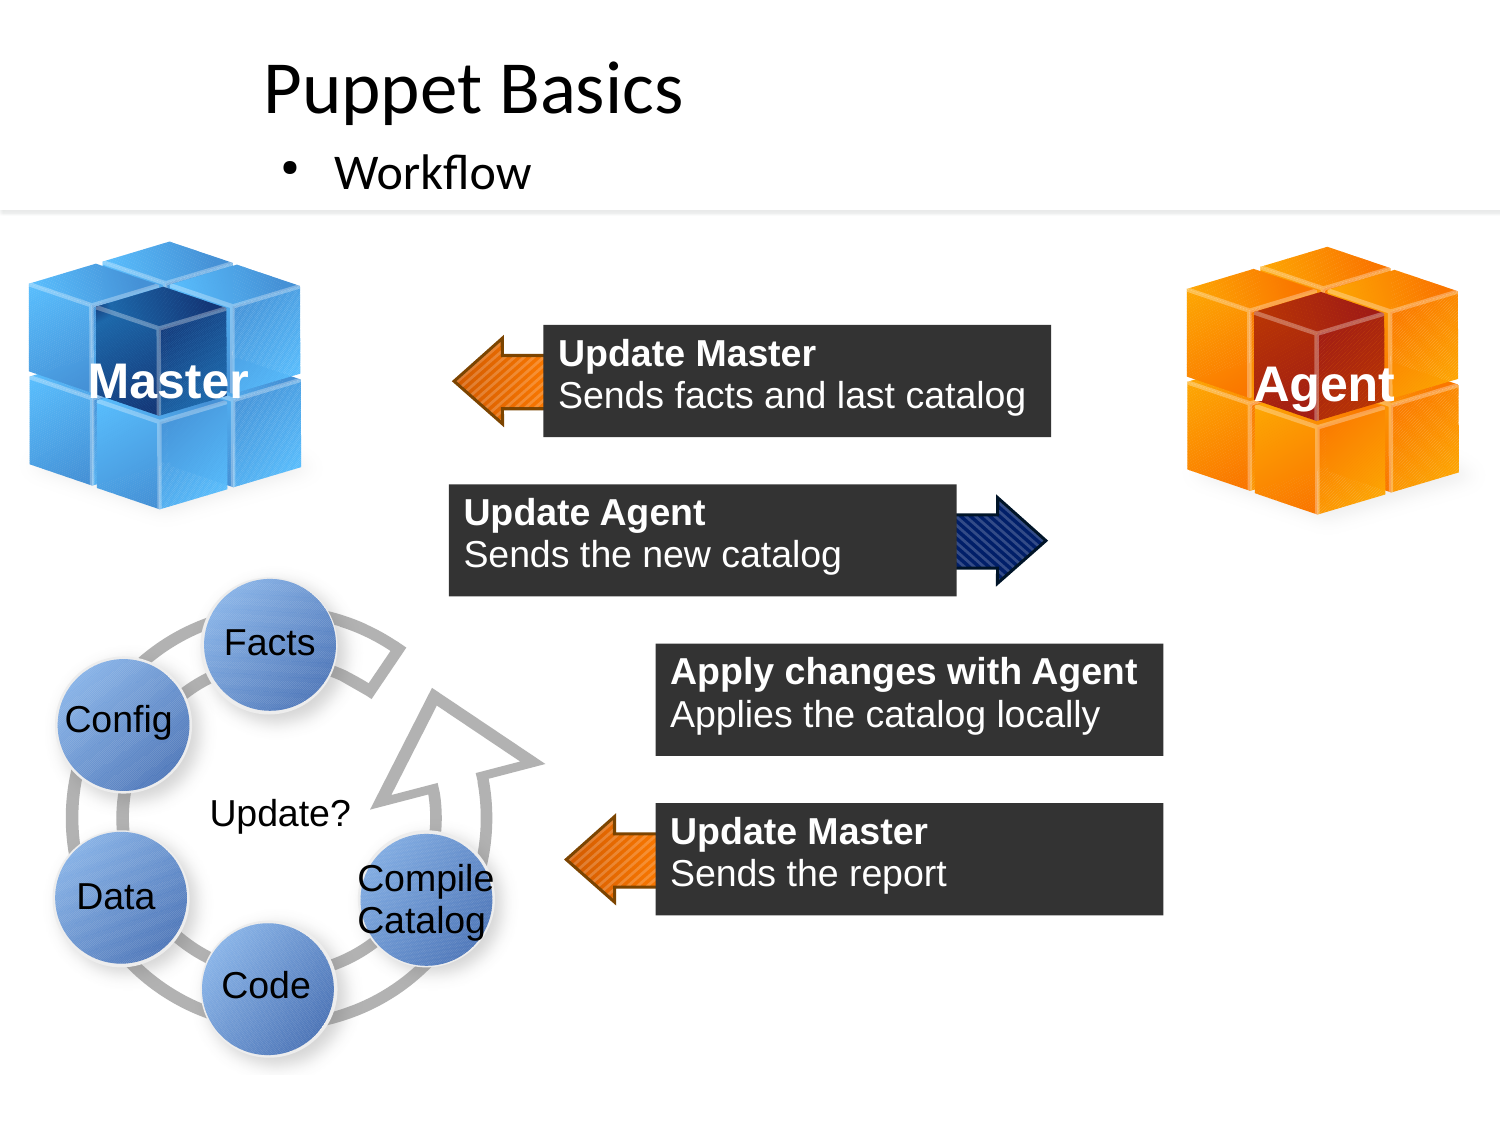

# Puppet Basics
Workflow
Master
Agent
Update Master
Sends facts and last catalog
Update Agent
Sends the new catalog
Facts
Config
Update?
Compile
Catalog
Data
Code
Apply changes with Agent
Applies the catalog locally
Update Master
Sends the report